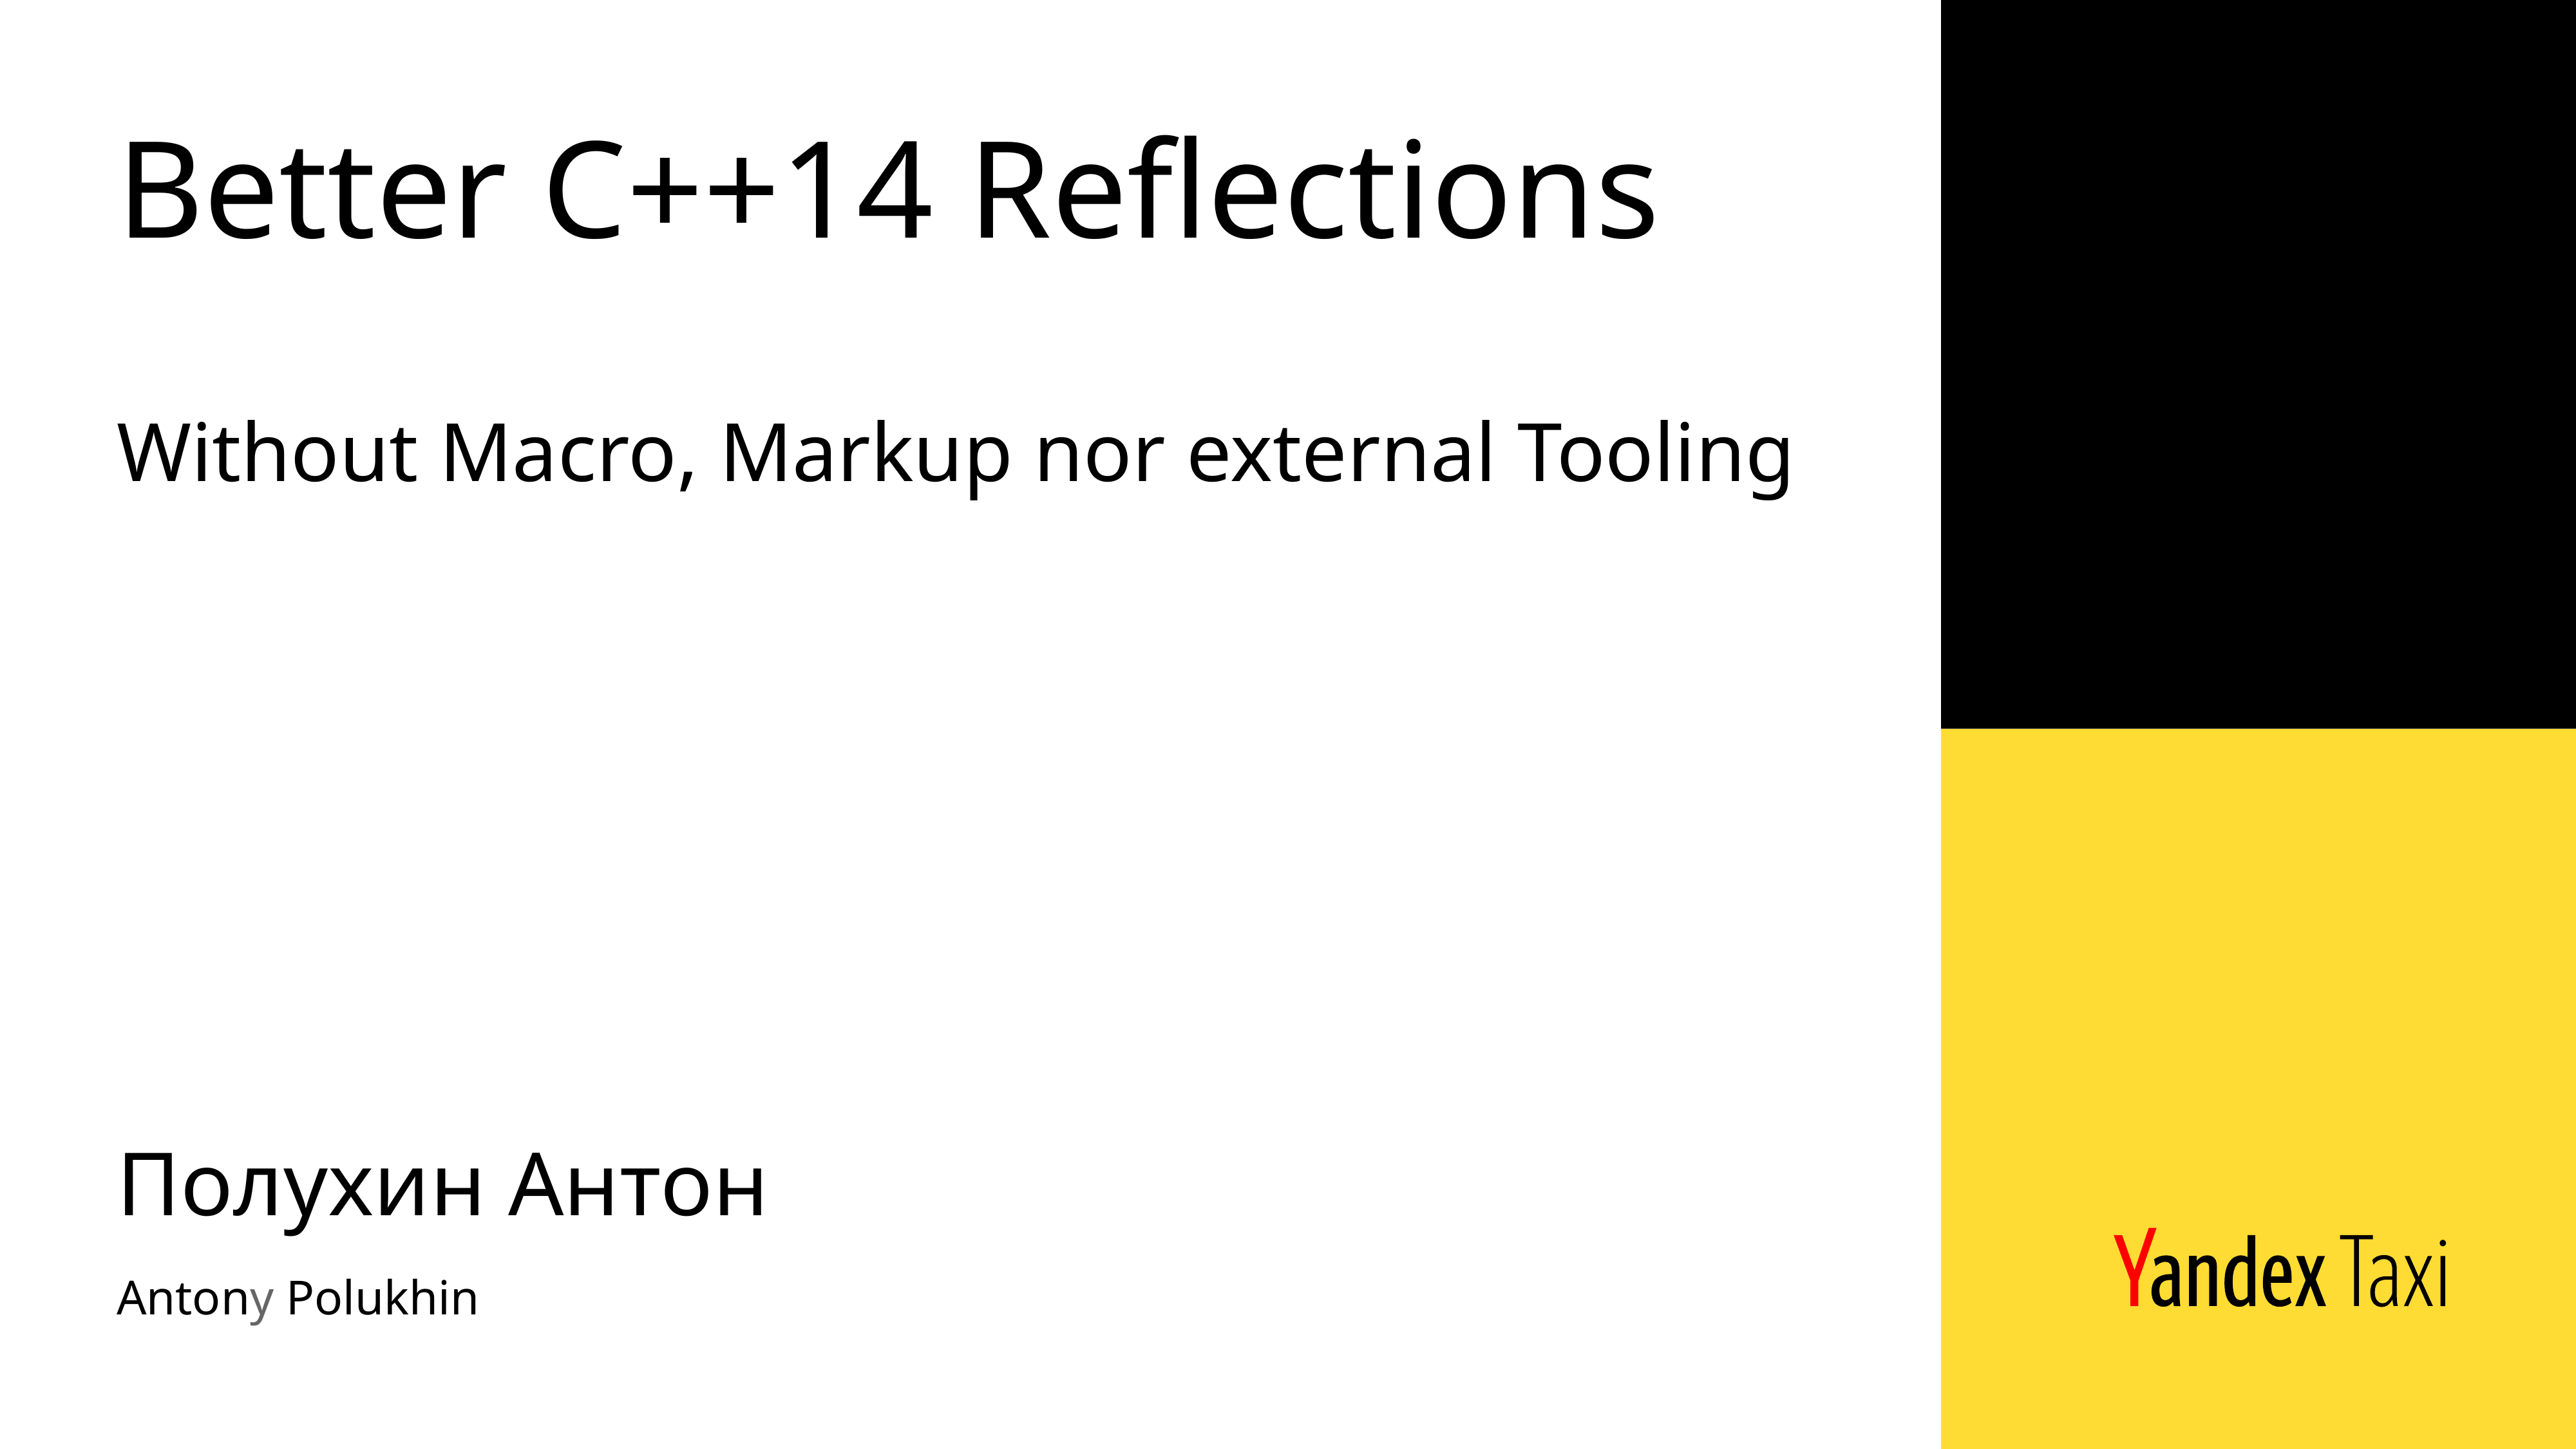

Better C++14 Reflections
Without Macro, Markup nor external Tooling
Полухин Антон
# Antony Polukhin